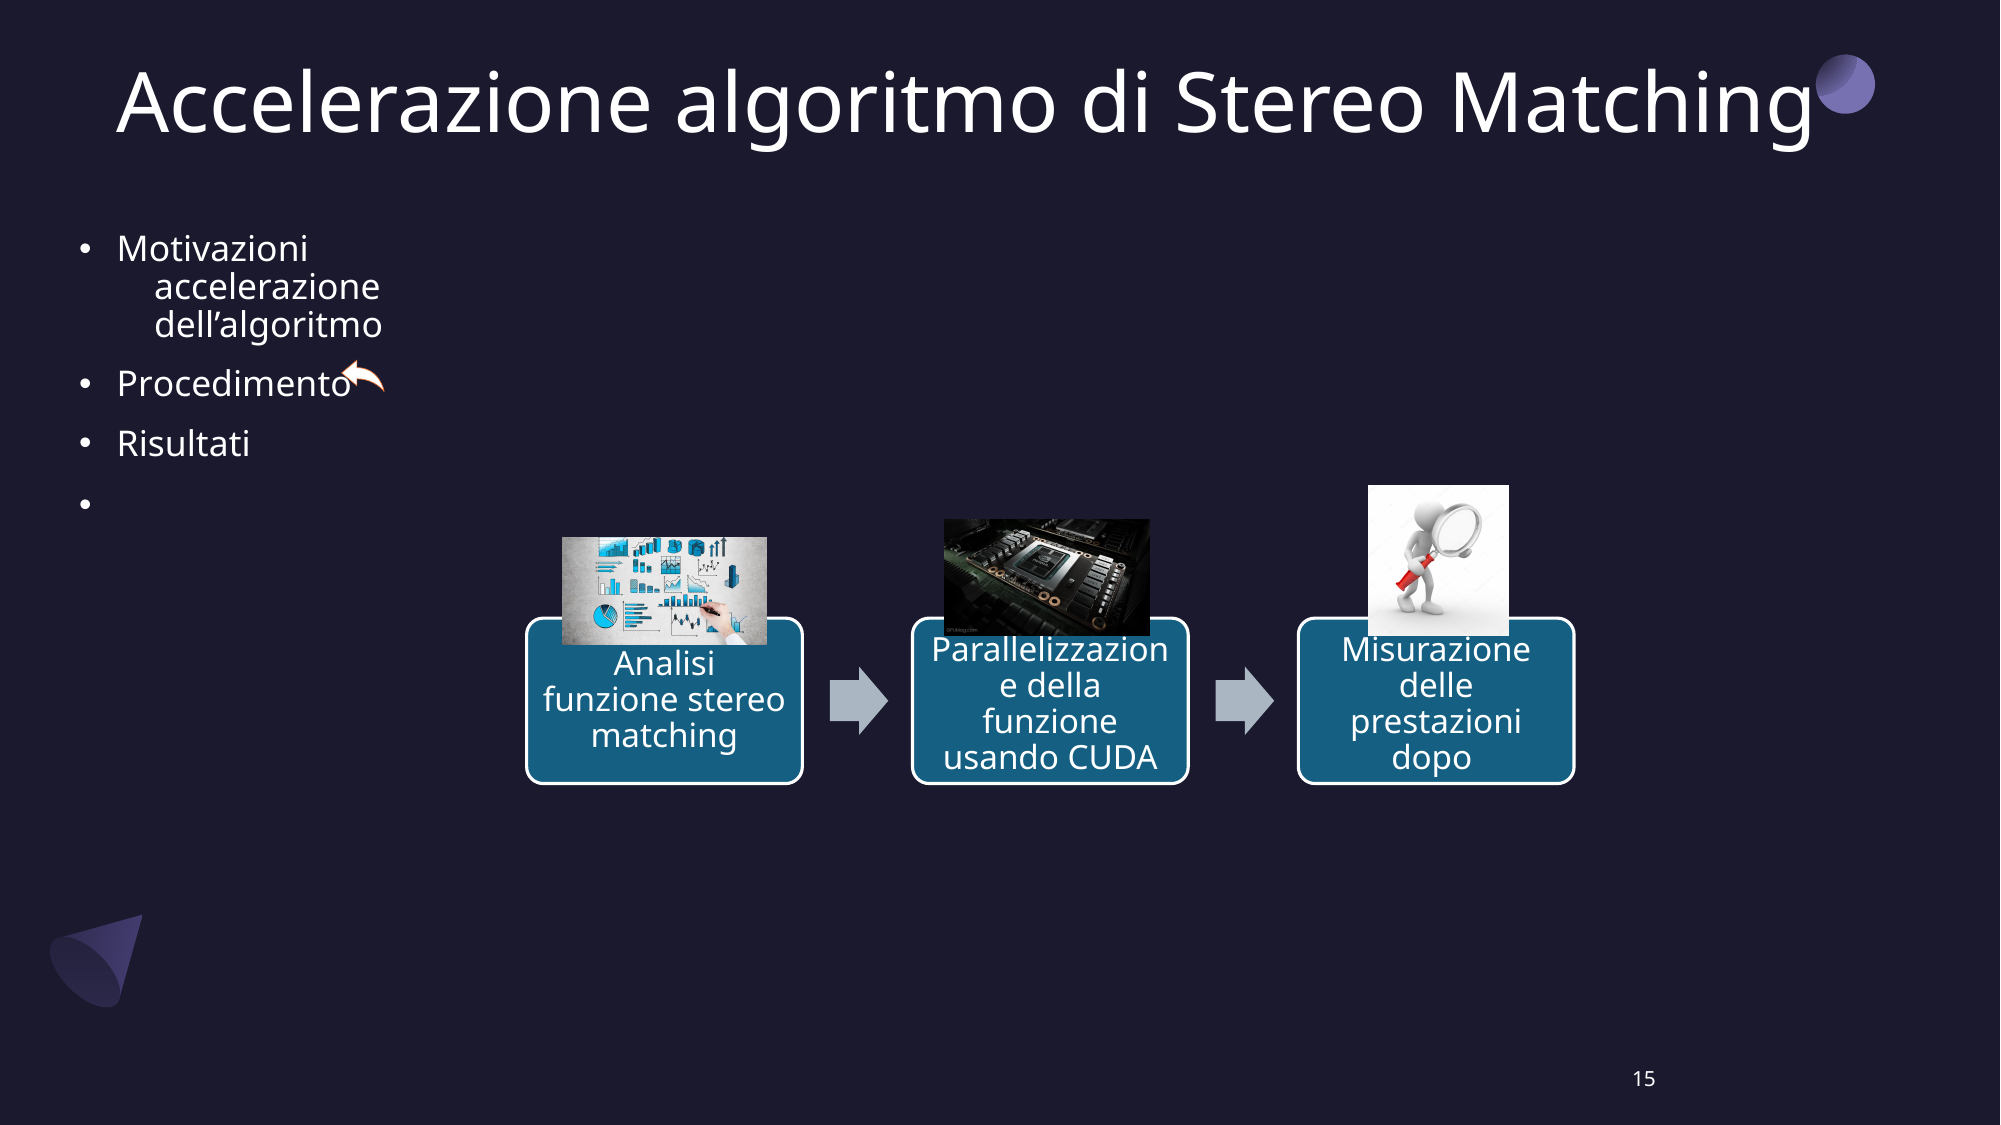

Accelerazione algoritmo di Stereo Matching
Motivazioni accelerazione dell’algoritmo
Procedimento
Risultati
Analisi funzione stereo matching
Parallelizzazione della funzione usando CUDA
Misurazione delle prestazioni dopo